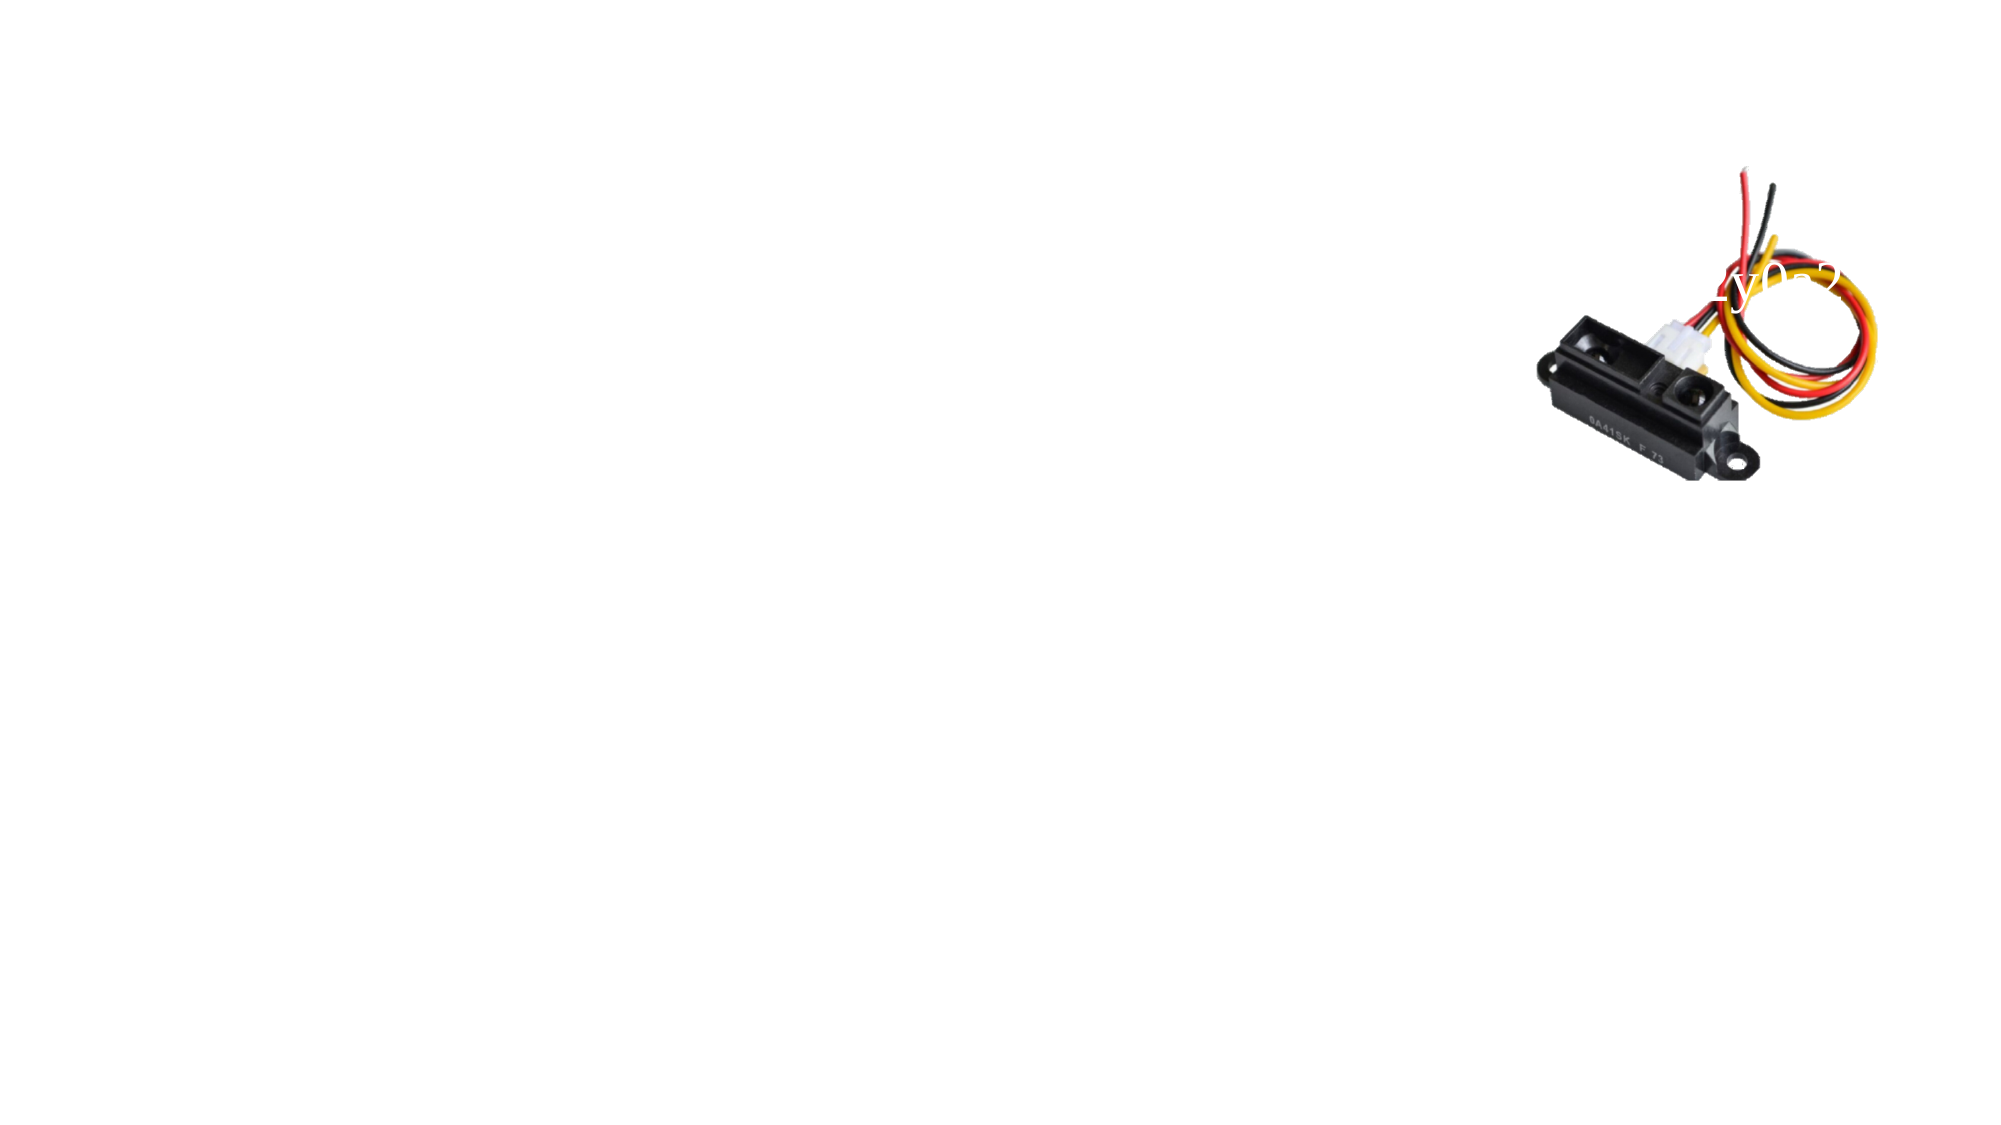

# GP2Y0A21YK0F 10-80 cm Infrared Distance Sensor
https://global.sharp/products/device/lineup/data/pdf/datasheet/gp2y0a21yk_e.pdf
Fire mamă-mamă,tată-tată,mamă-tată